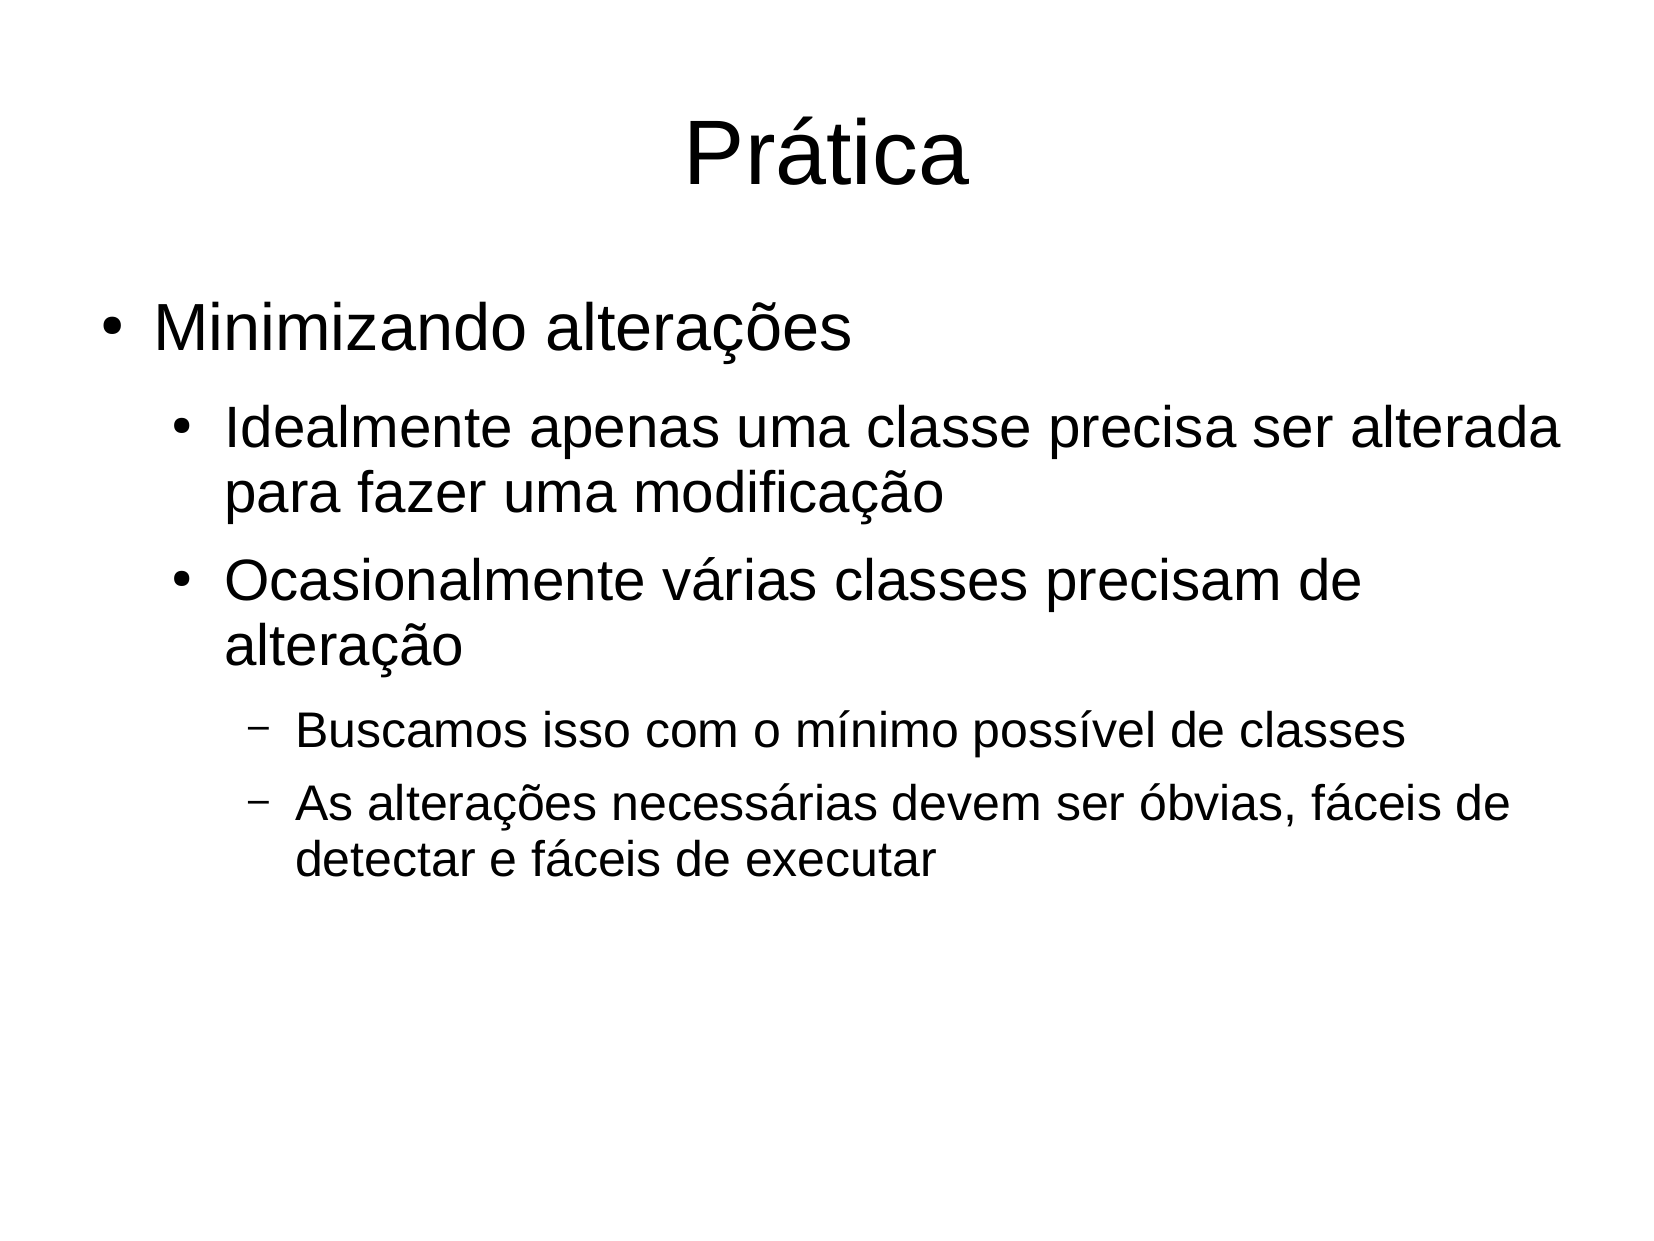

# Prática
Minimizando alterações
Idealmente apenas uma classe precisa ser alterada para fazer uma modificação
Ocasionalmente várias classes precisam de alteração
Buscamos isso com o mínimo possível de classes
As alterações necessárias devem ser óbvias, fáceis de detectar e fáceis de executar